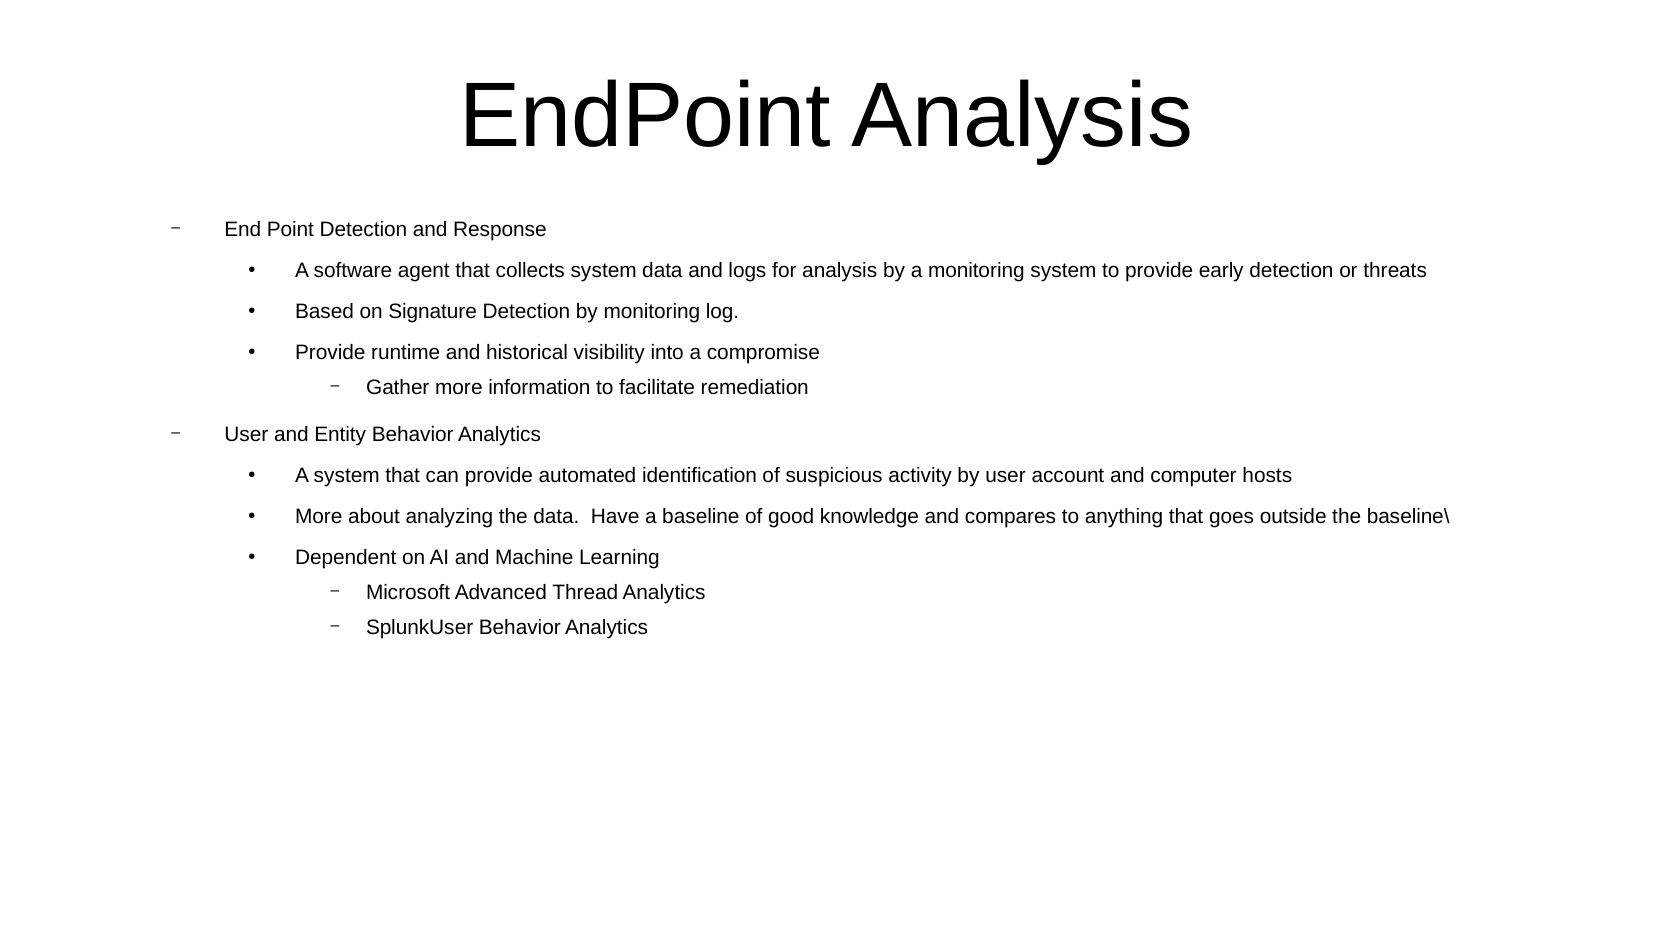

# EndPoint Analysis
End Point Detection and Response
A software agent that collects system data and logs for analysis by a monitoring system to provide early detection or threats
Based on Signature Detection by monitoring log.
Provide runtime and historical visibility into a compromise
Gather more information to facilitate remediation
User and Entity Behavior Analytics
A system that can provide automated identification of suspicious activity by user account and computer hosts
More about analyzing the data. Have a baseline of good knowledge and compares to anything that goes outside the baseline\
Dependent on AI and Machine Learning
Microsoft Advanced Thread Analytics
SplunkUser Behavior Analytics